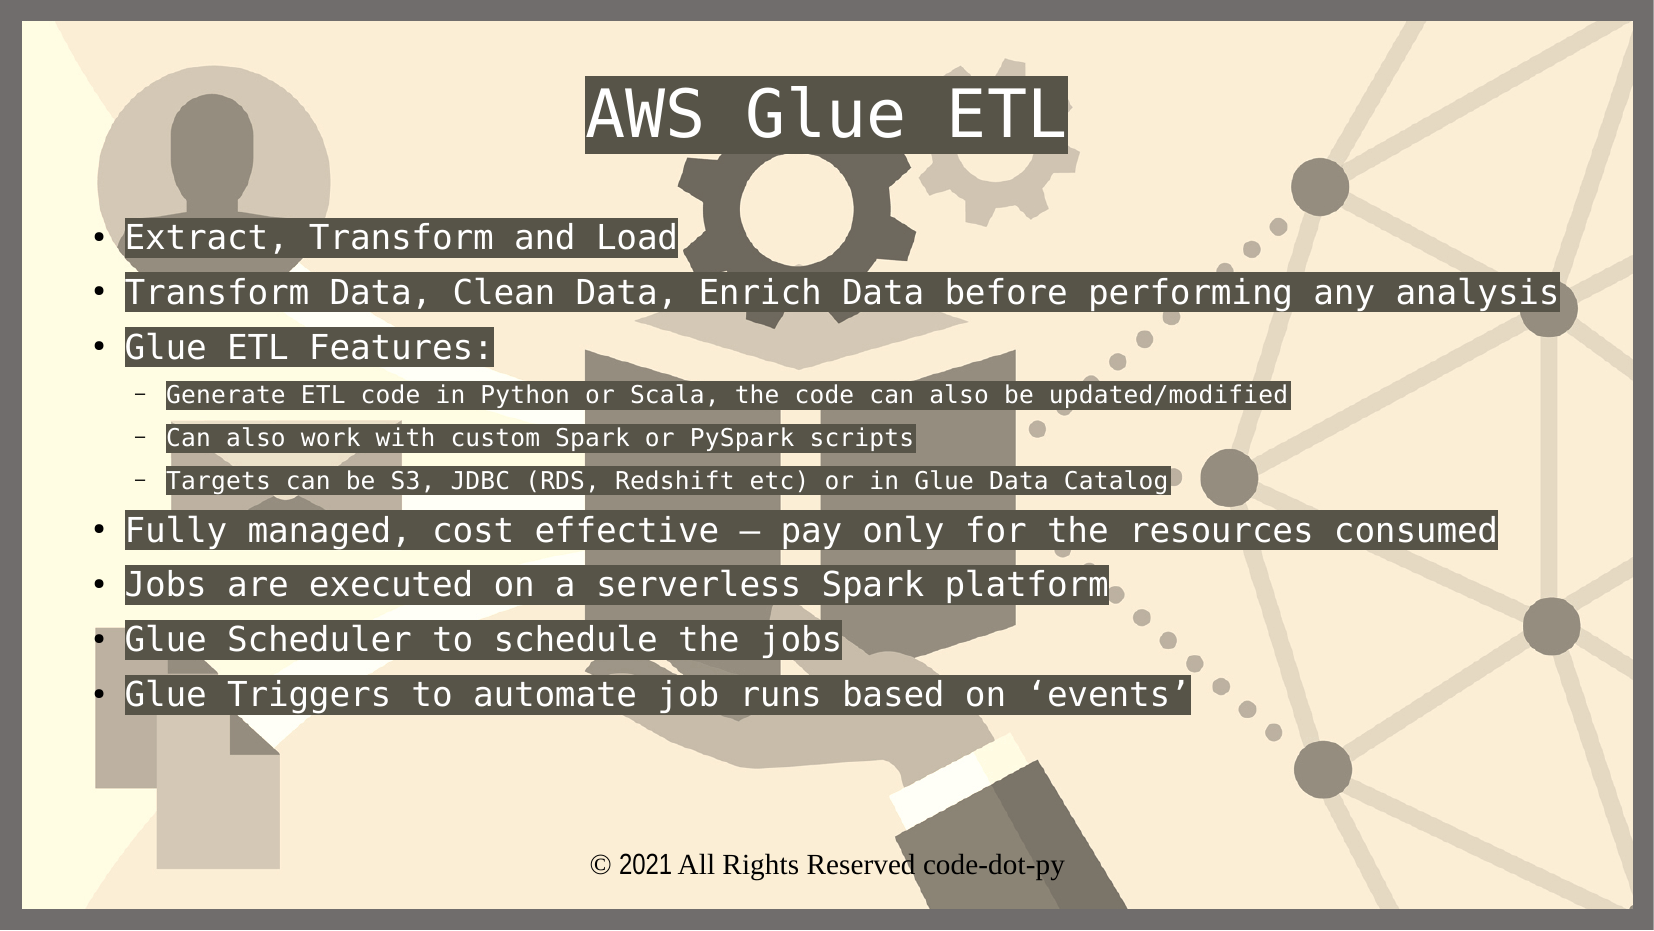

# AWS Glue ETL
Extract, Transform and Load
Transform Data, Clean Data, Enrich Data before performing any analysis
Glue ETL Features:
Generate ETL code in Python or Scala, the code can also be updated/modified
Can also work with custom Spark or PySpark scripts
Targets can be S3, JDBC (RDS, Redshift etc) or in Glue Data Catalog
Fully managed, cost effective – pay only for the resources consumed
Jobs are executed on a serverless Spark platform
Glue Scheduler to schedule the jobs
Glue Triggers to automate job runs based on ‘events’